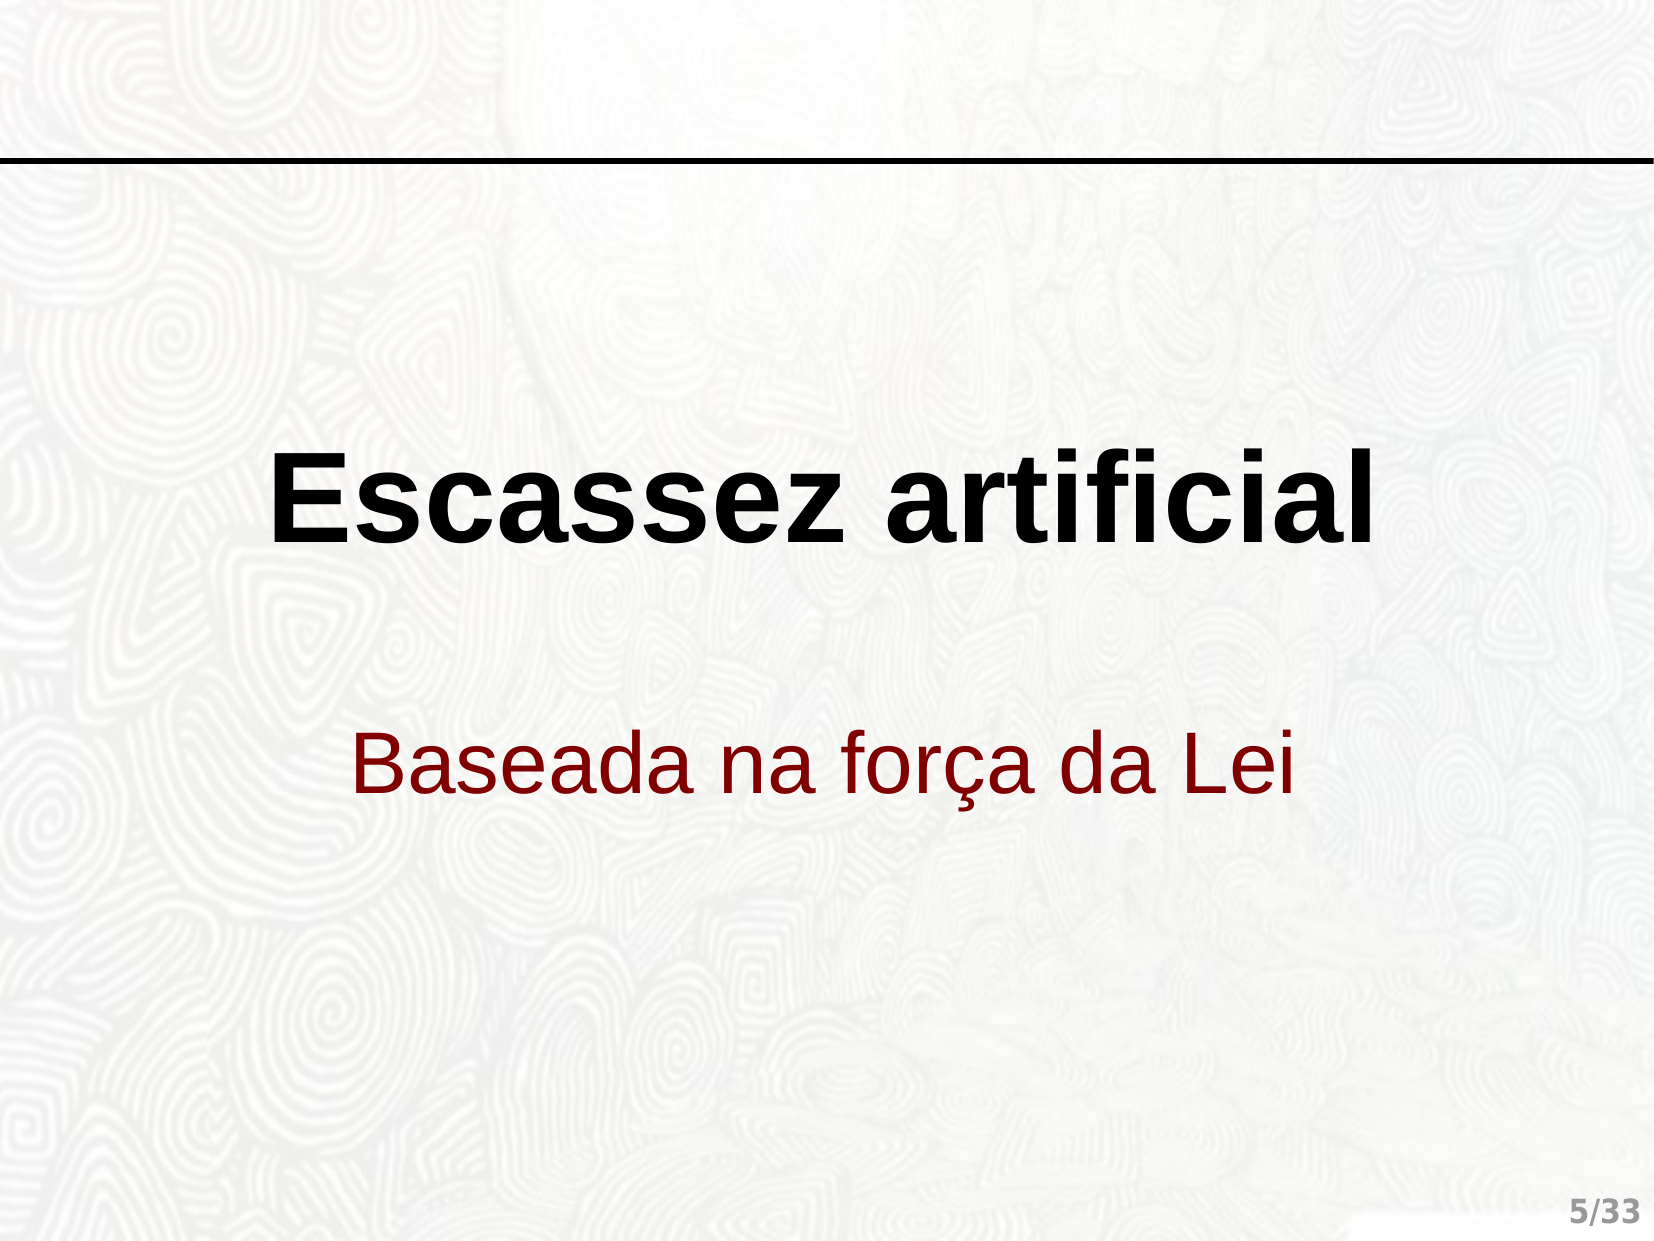

# Escassez artificial
Baseada na força da Lei
5